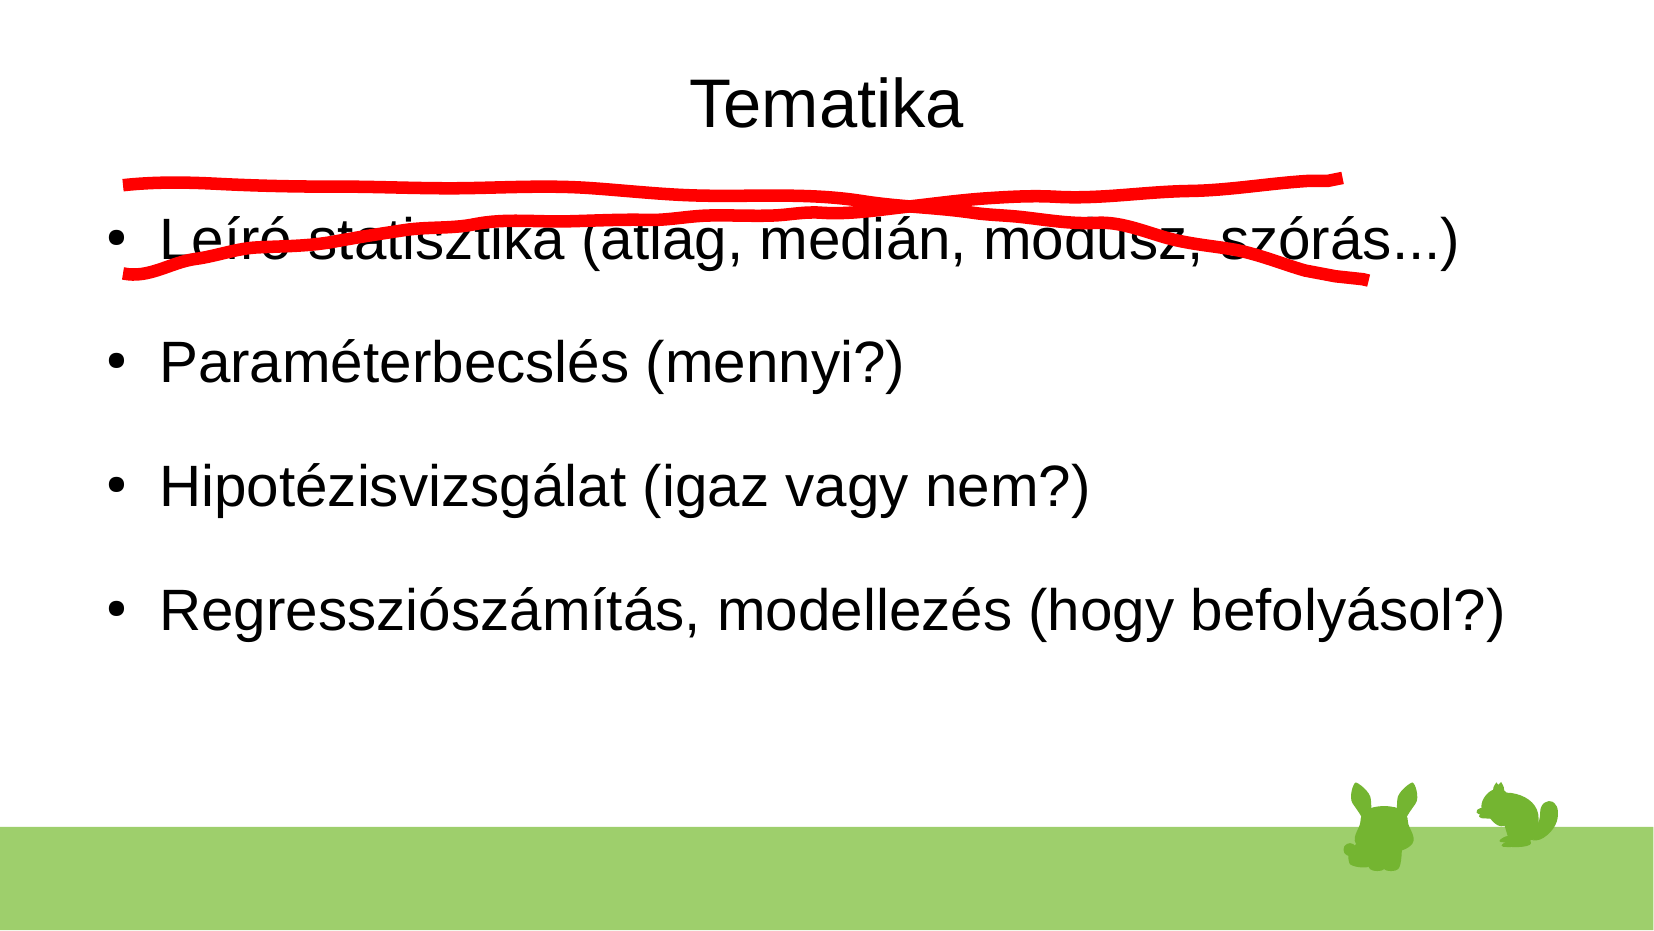

# Tematika
Leíró statisztika (átlag, medián, módusz, szórás...)
Paraméterbecslés (mennyi?)
Hipotézisvizsgálat (igaz vagy nem?)
Regressziószámítás, modellezés (hogy befolyásol?)